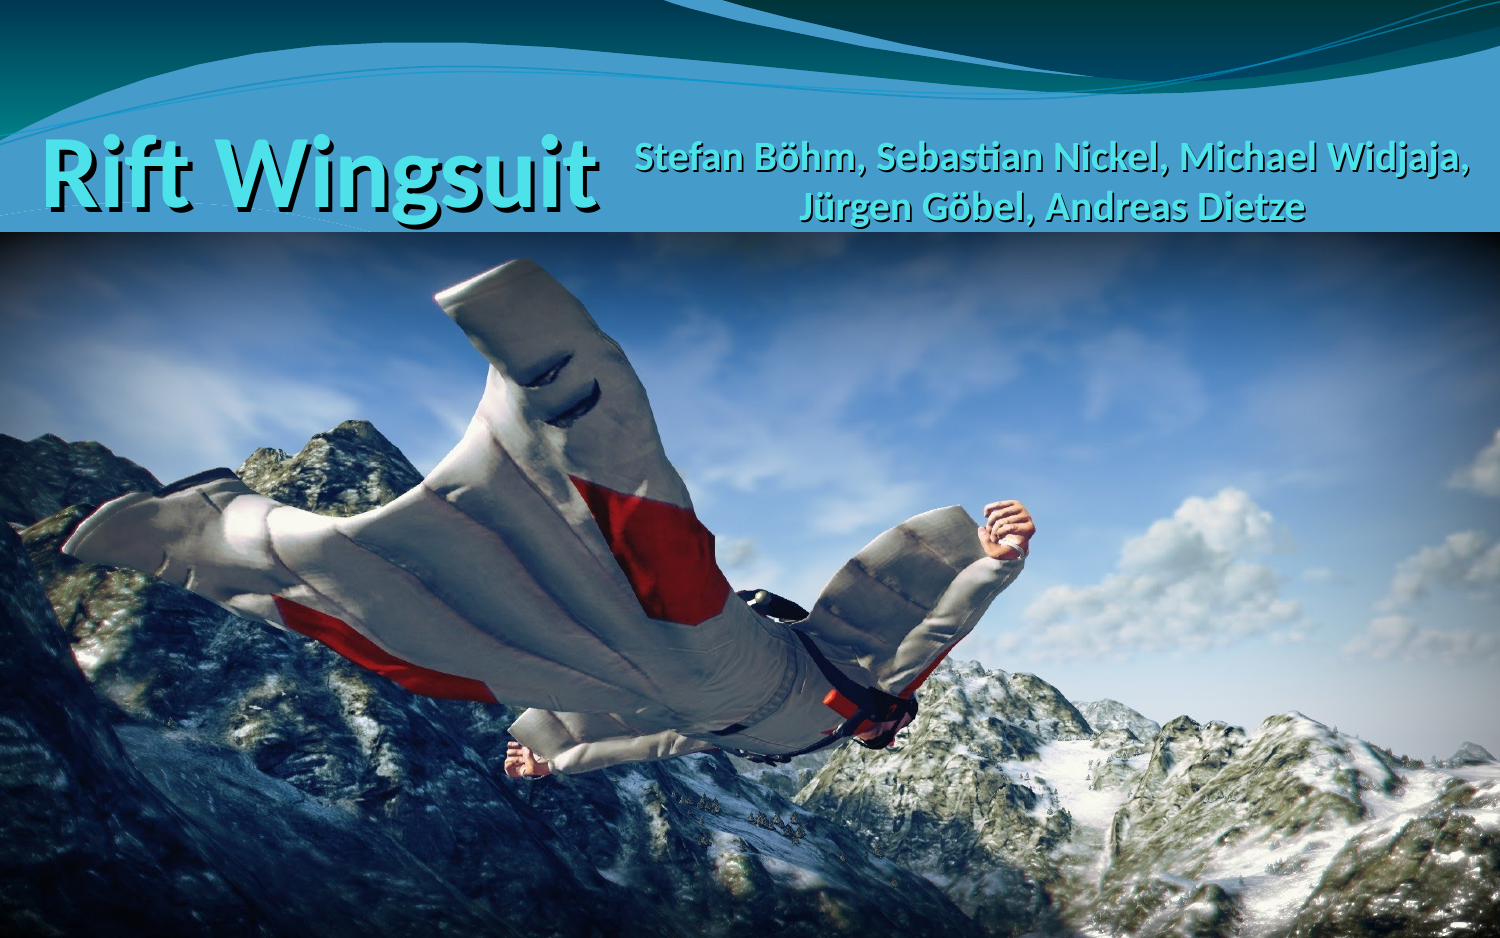

# Rift Wingsuit
Stefan Böhm, Sebastian Nickel, Michael Widjaja,
Jürgen Göbel, Andreas Dietze